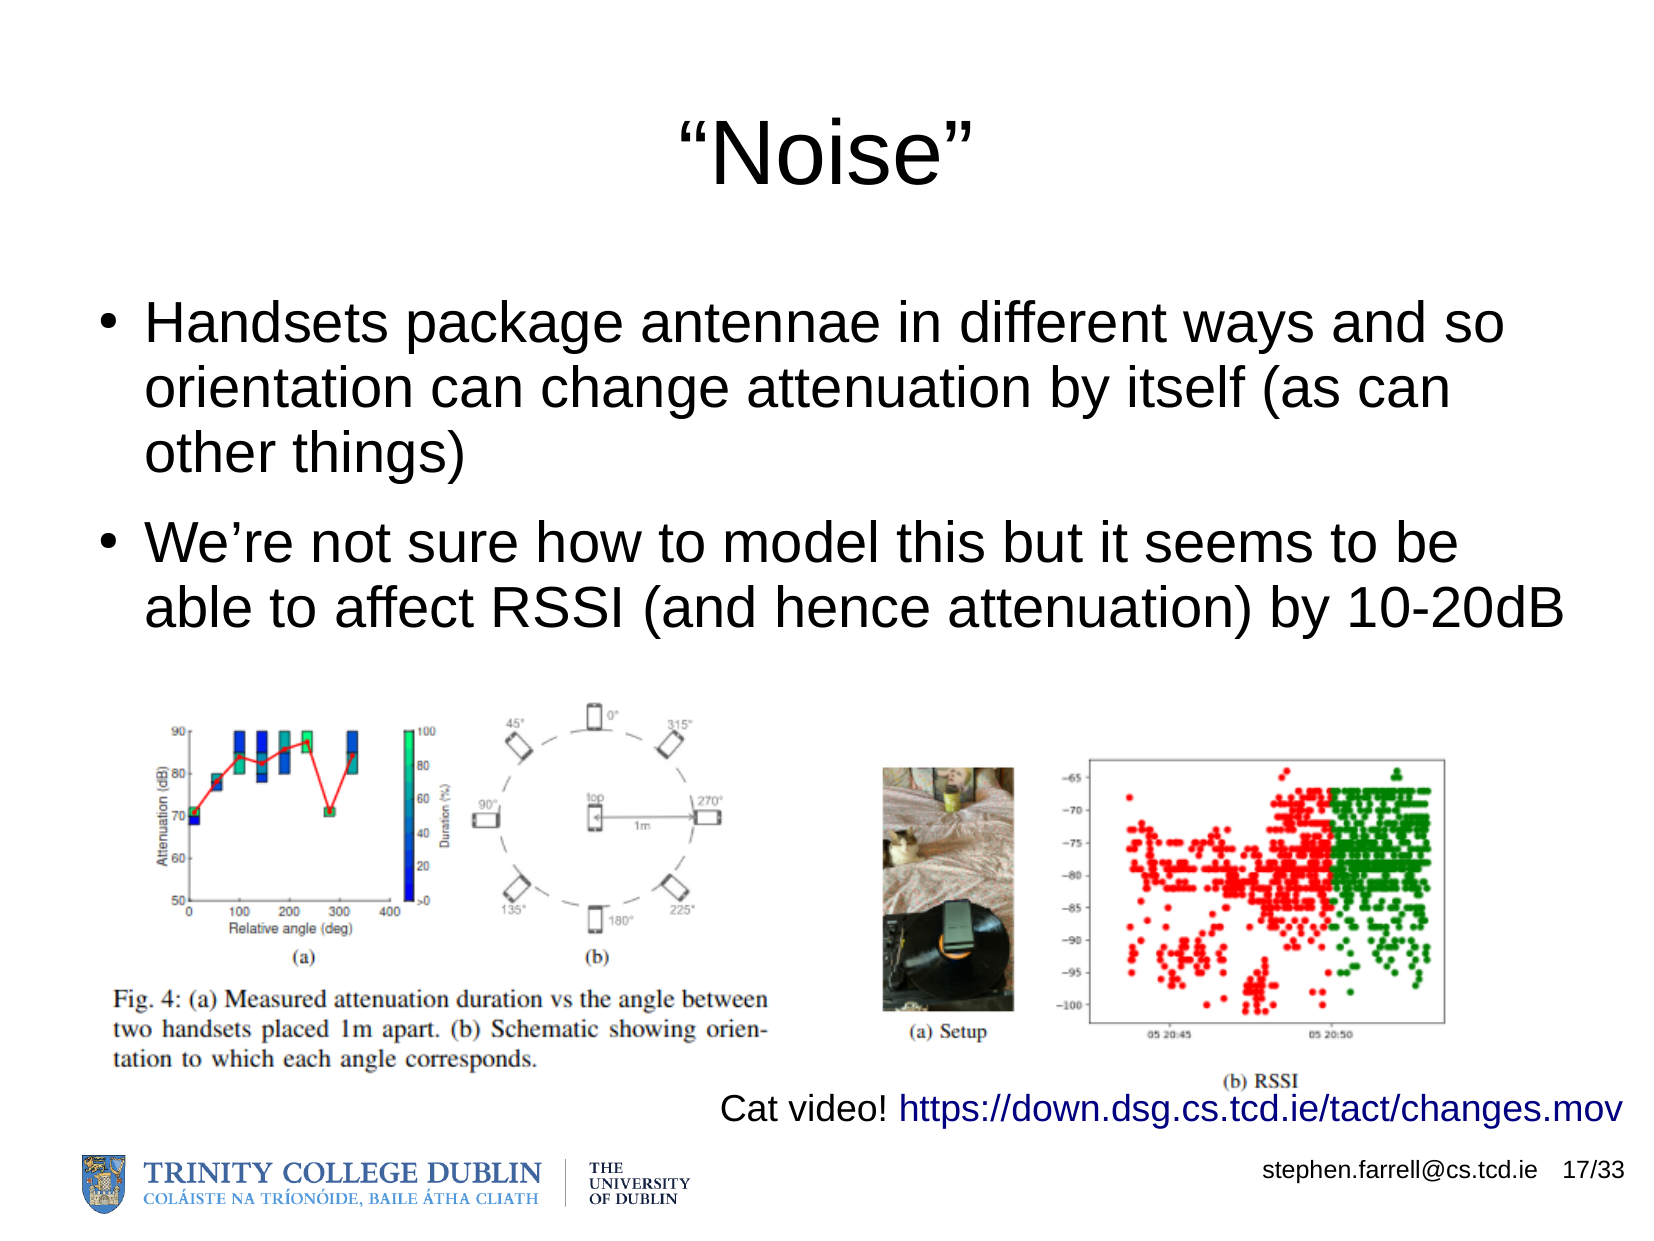

# “Noise”
Handsets package antennae in different ways and so orientation can change attenuation by itself (as can other things)
We’re not sure how to model this but it seems to be able to affect RSSI (and hence attenuation) by 10-20dB
Cat video! https://down.dsg.cs.tcd.ie/tact/changes.mov